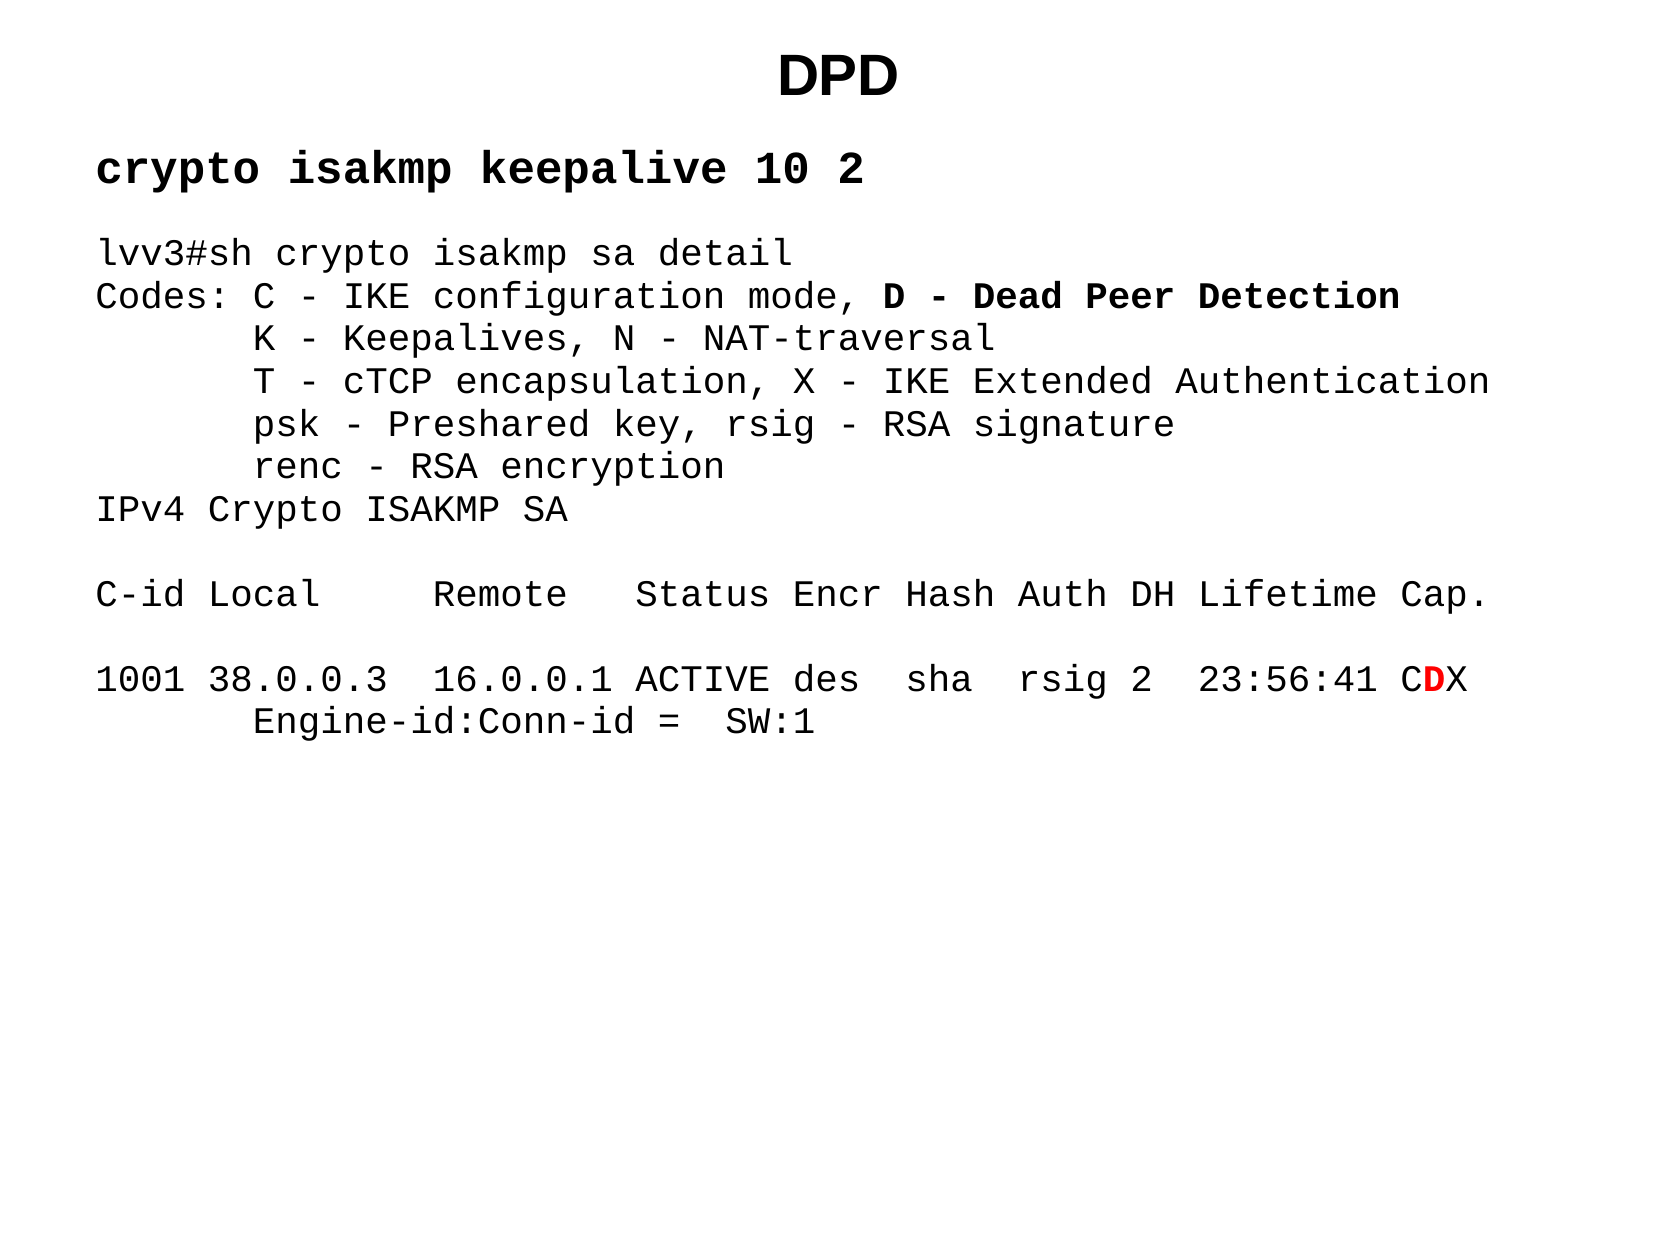

DPD
# crypto isakmp keepalive 10 2
lvv3#sh crypto isakmp sa detail
Codes: C - IKE configuration mode, D - Dead Peer Detection
 K - Keepalives, N - NAT-traversal
 T - cTCP encapsulation, X - IKE Extended Authentication
 psk - Preshared key, rsig - RSA signature
 renc - RSA encryption
IPv4 Crypto ISAKMP SA
C-id Local Remote Status Encr Hash Auth DH Lifetime Cap.
1001 38.0.0.3 16.0.0.1 ACTIVE des sha rsig 2 23:56:41 CDX
 Engine-id:Conn-id = SW:1